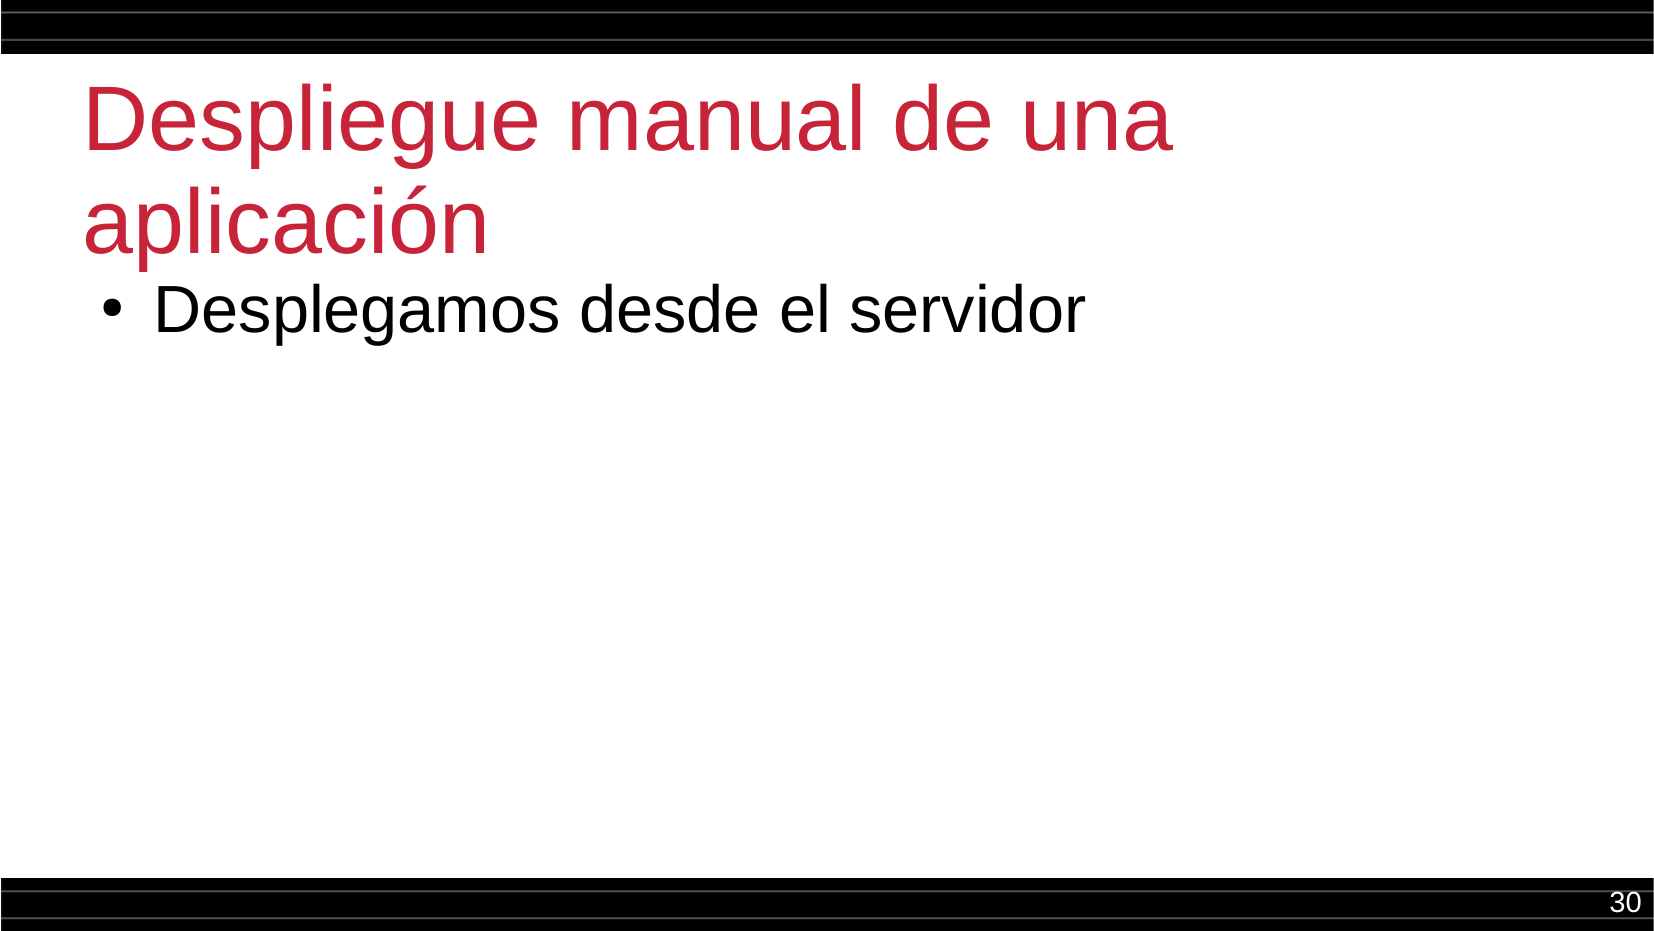

# Despliegue manual de una aplicación
Desplegamos desde el servidor